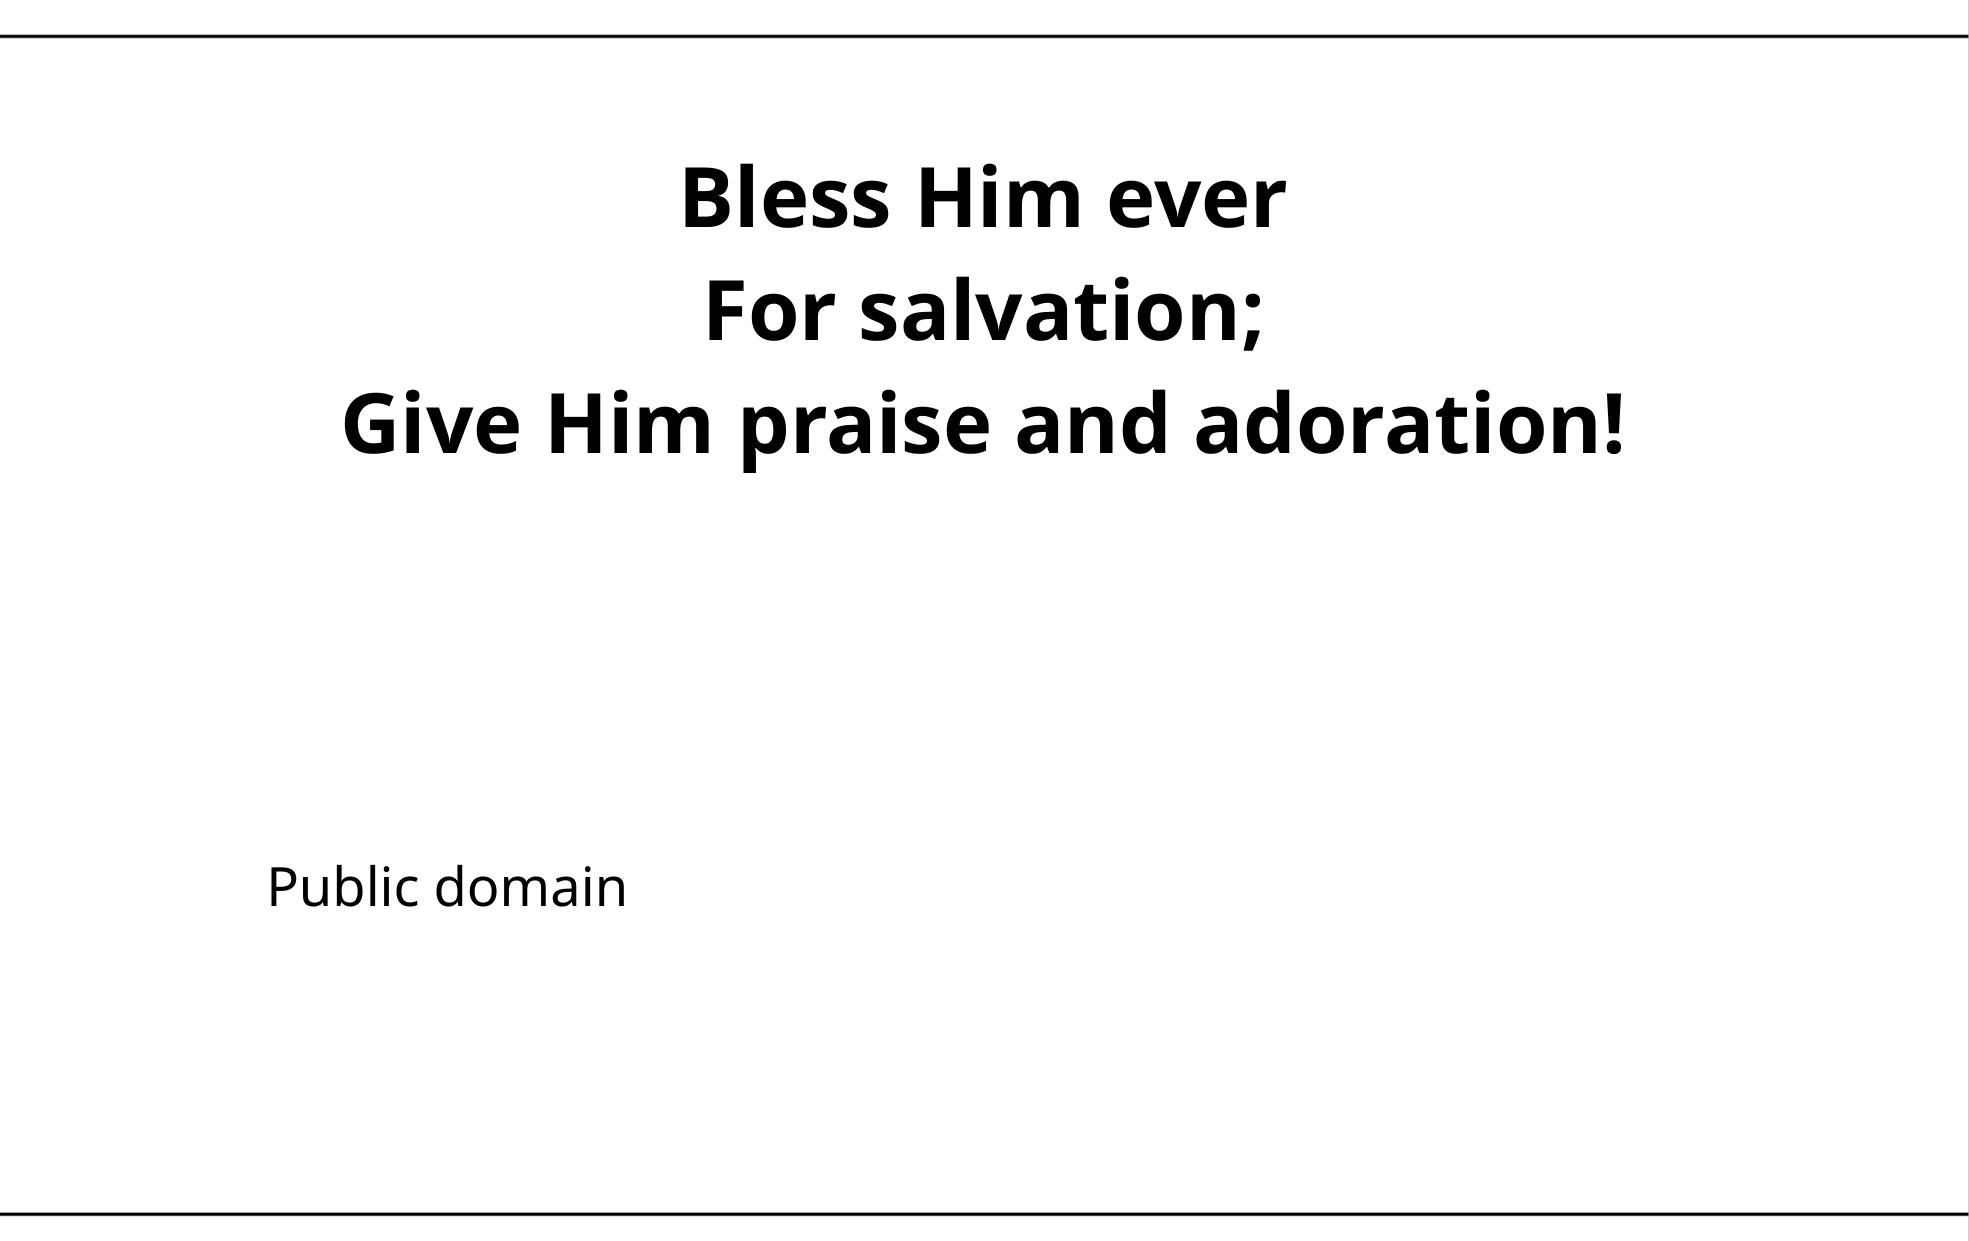

# Bless Him ever
For salvation;
Give Him praise and adoration!
 Public domain